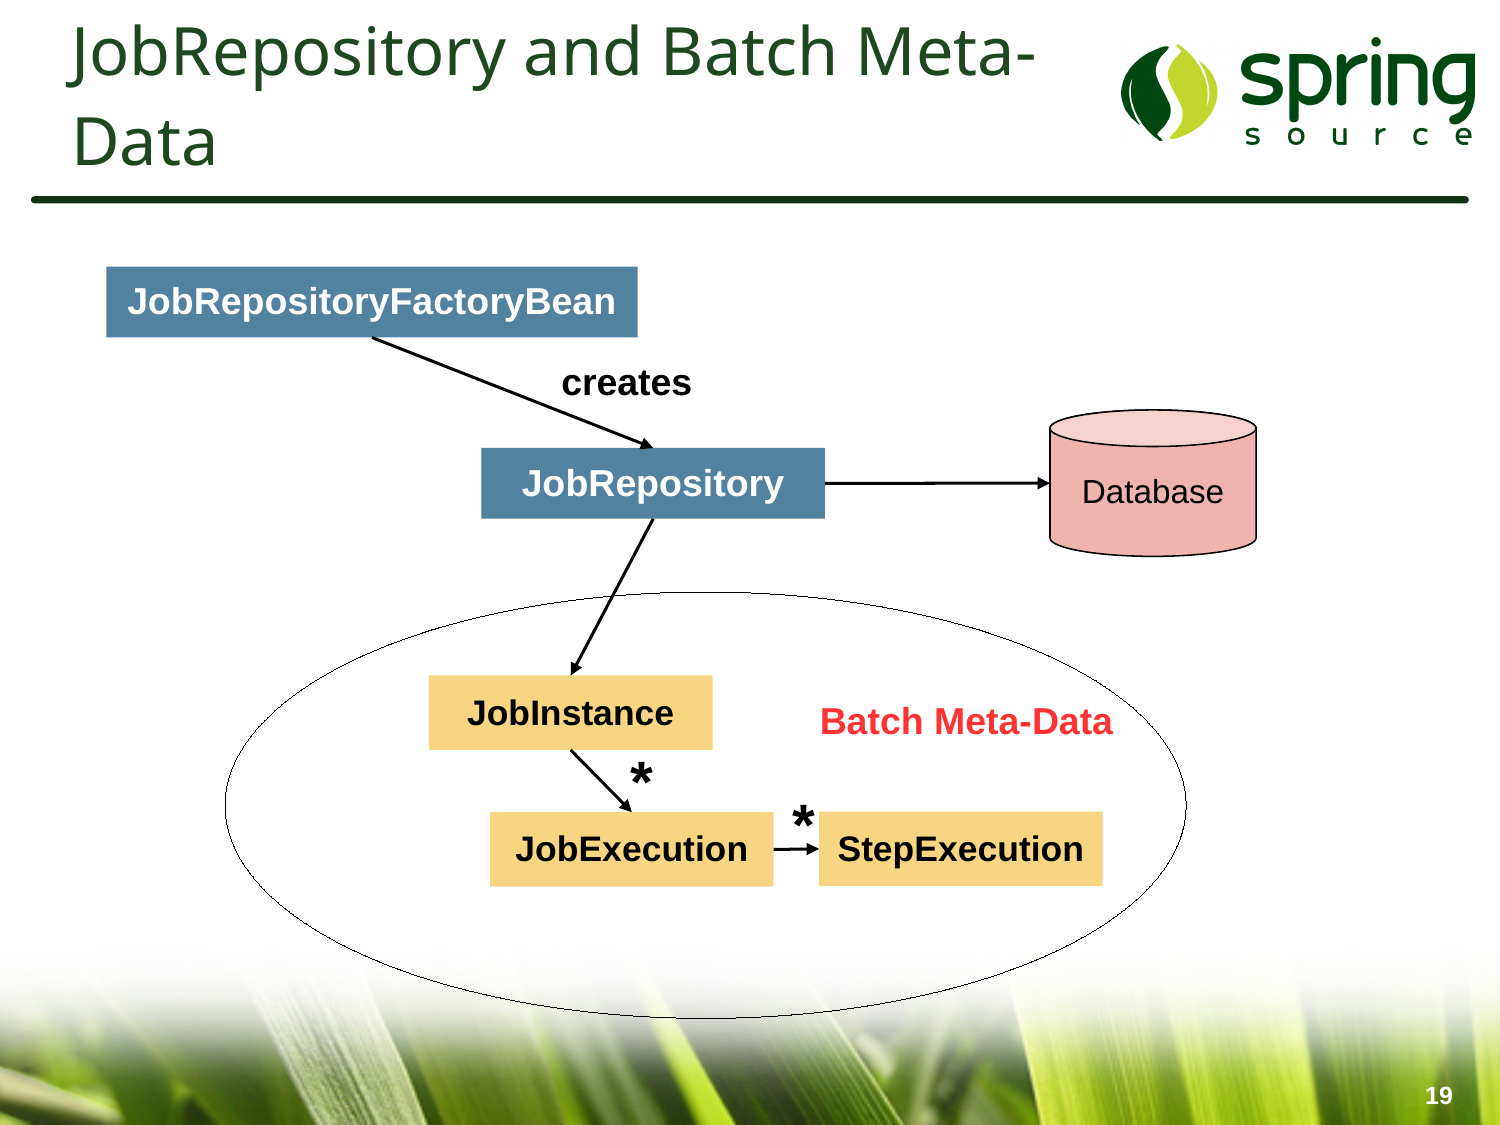

# JobRepository and Batch Meta-Data
JobRepositoryFactoryBean
creates
Database
JobRepository
JobInstance
Batch Meta-Data
*
*
StepExecution
JobExecution